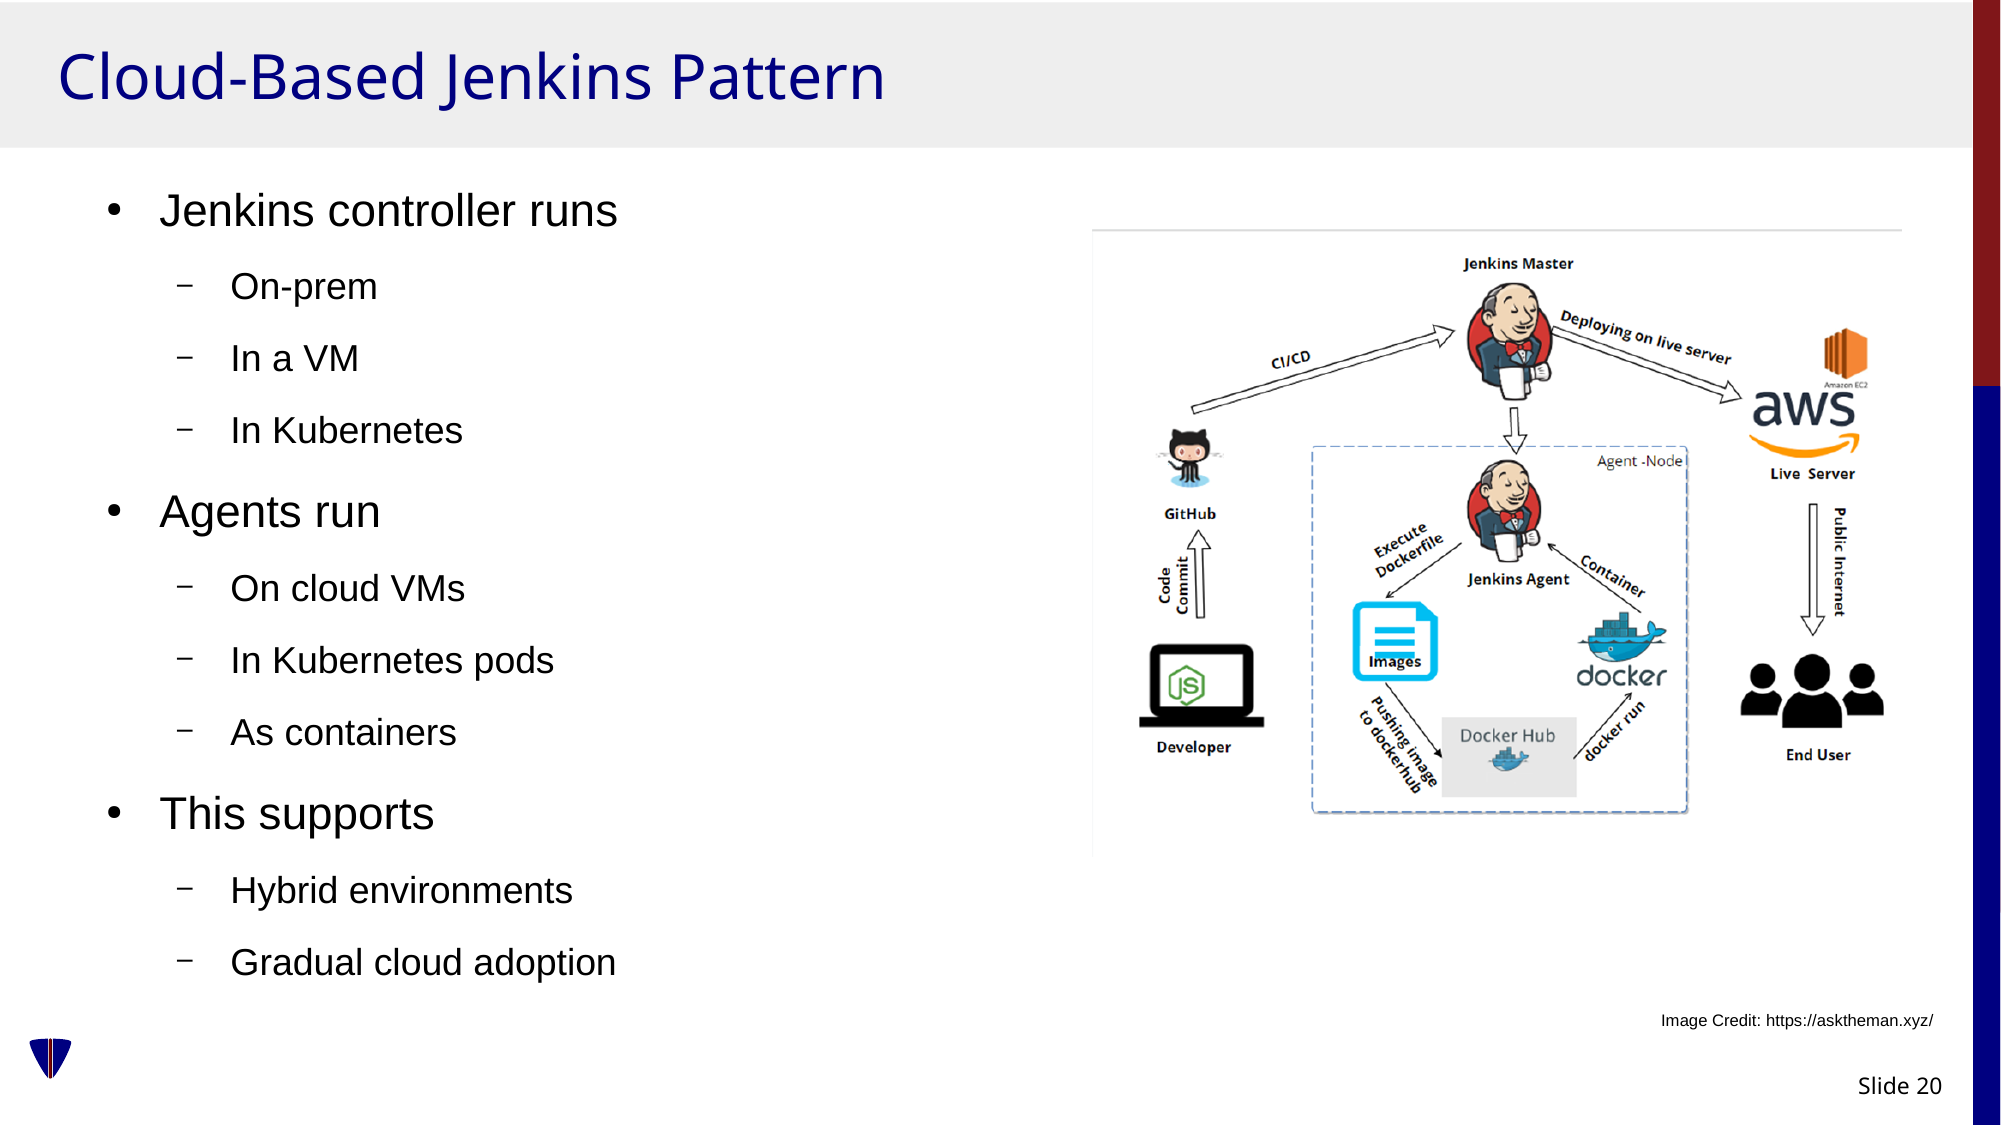

# Cloud-Based Jenkins Pattern
Jenkins controller runs
On-prem
In a VM
In Kubernetes
Agents run
On cloud VMs
In Kubernetes pods
As containers
This supports
Hybrid environments
Gradual cloud adoption
Image Credit: https://asktheman.xyz/